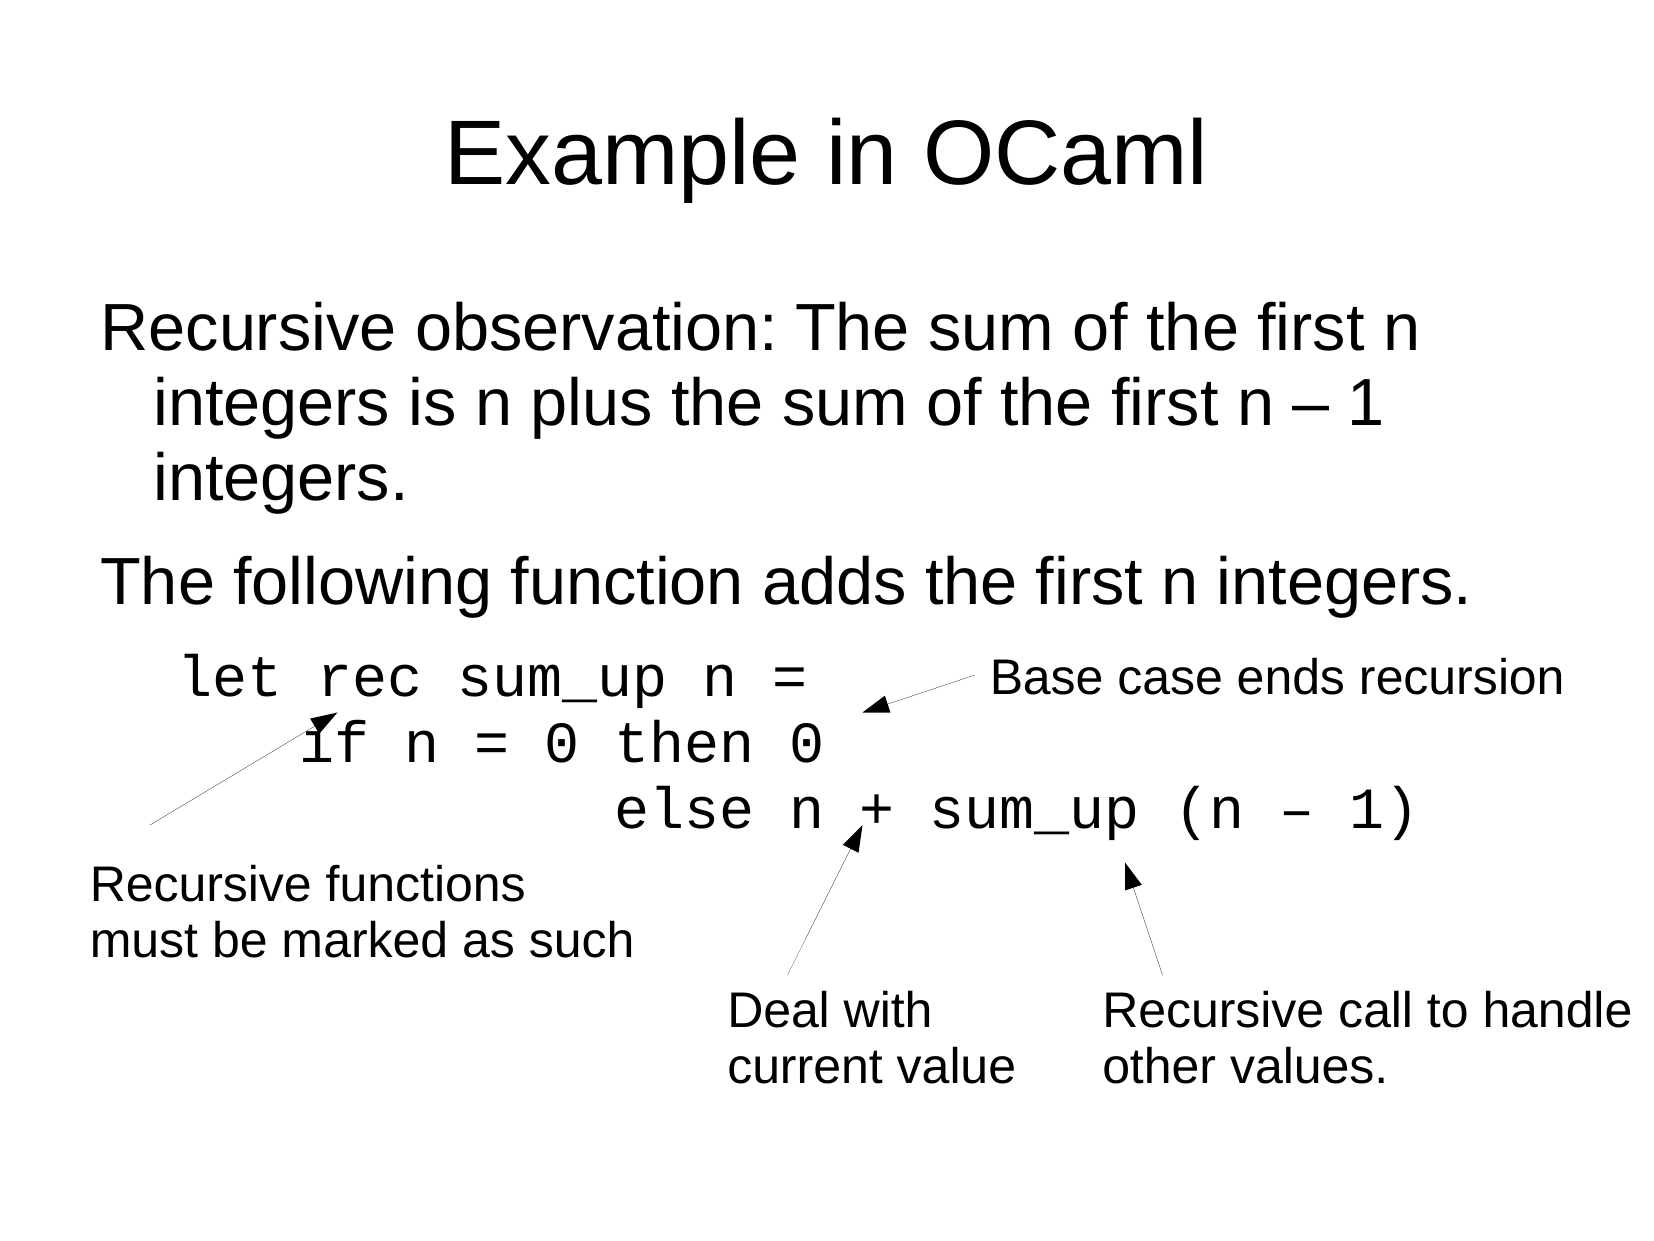

# Example in OCaml
Recursive observation: The sum of the first n integers is n plus the sum of the first n – 1 integers.
The following function adds the first n integers.
let rec sum_up n =
	if n = 0 then 0
	 else n + sum_up (n – 1)
Base case ends recursion
Recursive functions
must be marked as such
Deal with
current value
Recursive call to handle
other values.